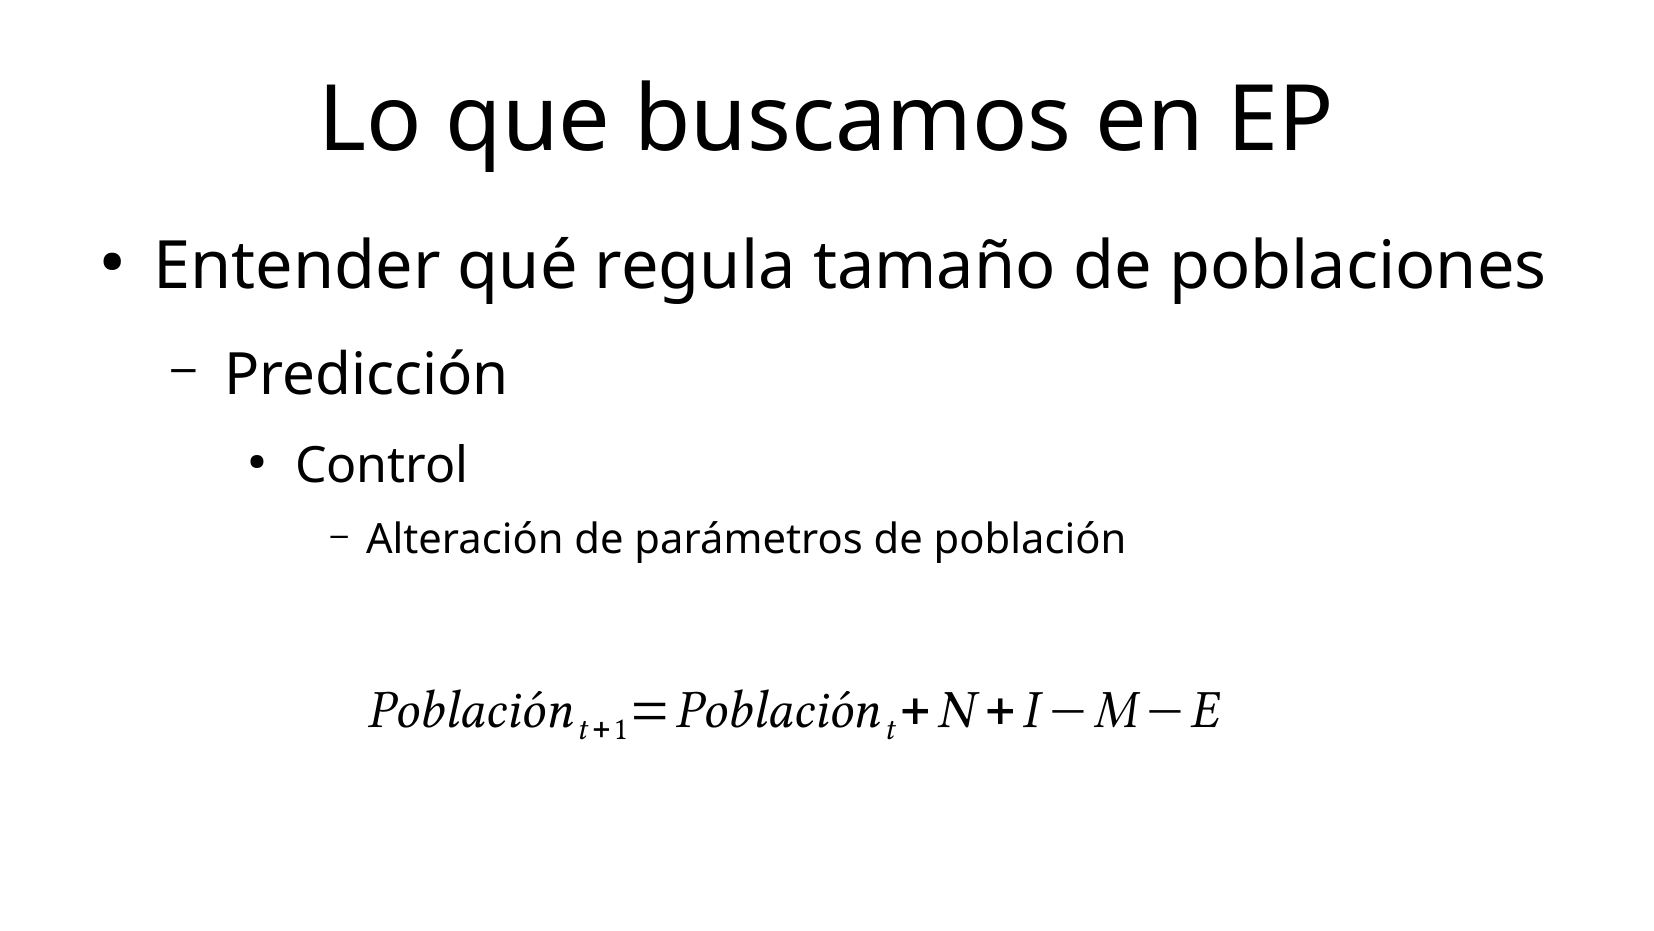

# Lo que buscamos en EP
Entender qué regula tamaño de poblaciones
Predicción
Control
Alteración de parámetros de población